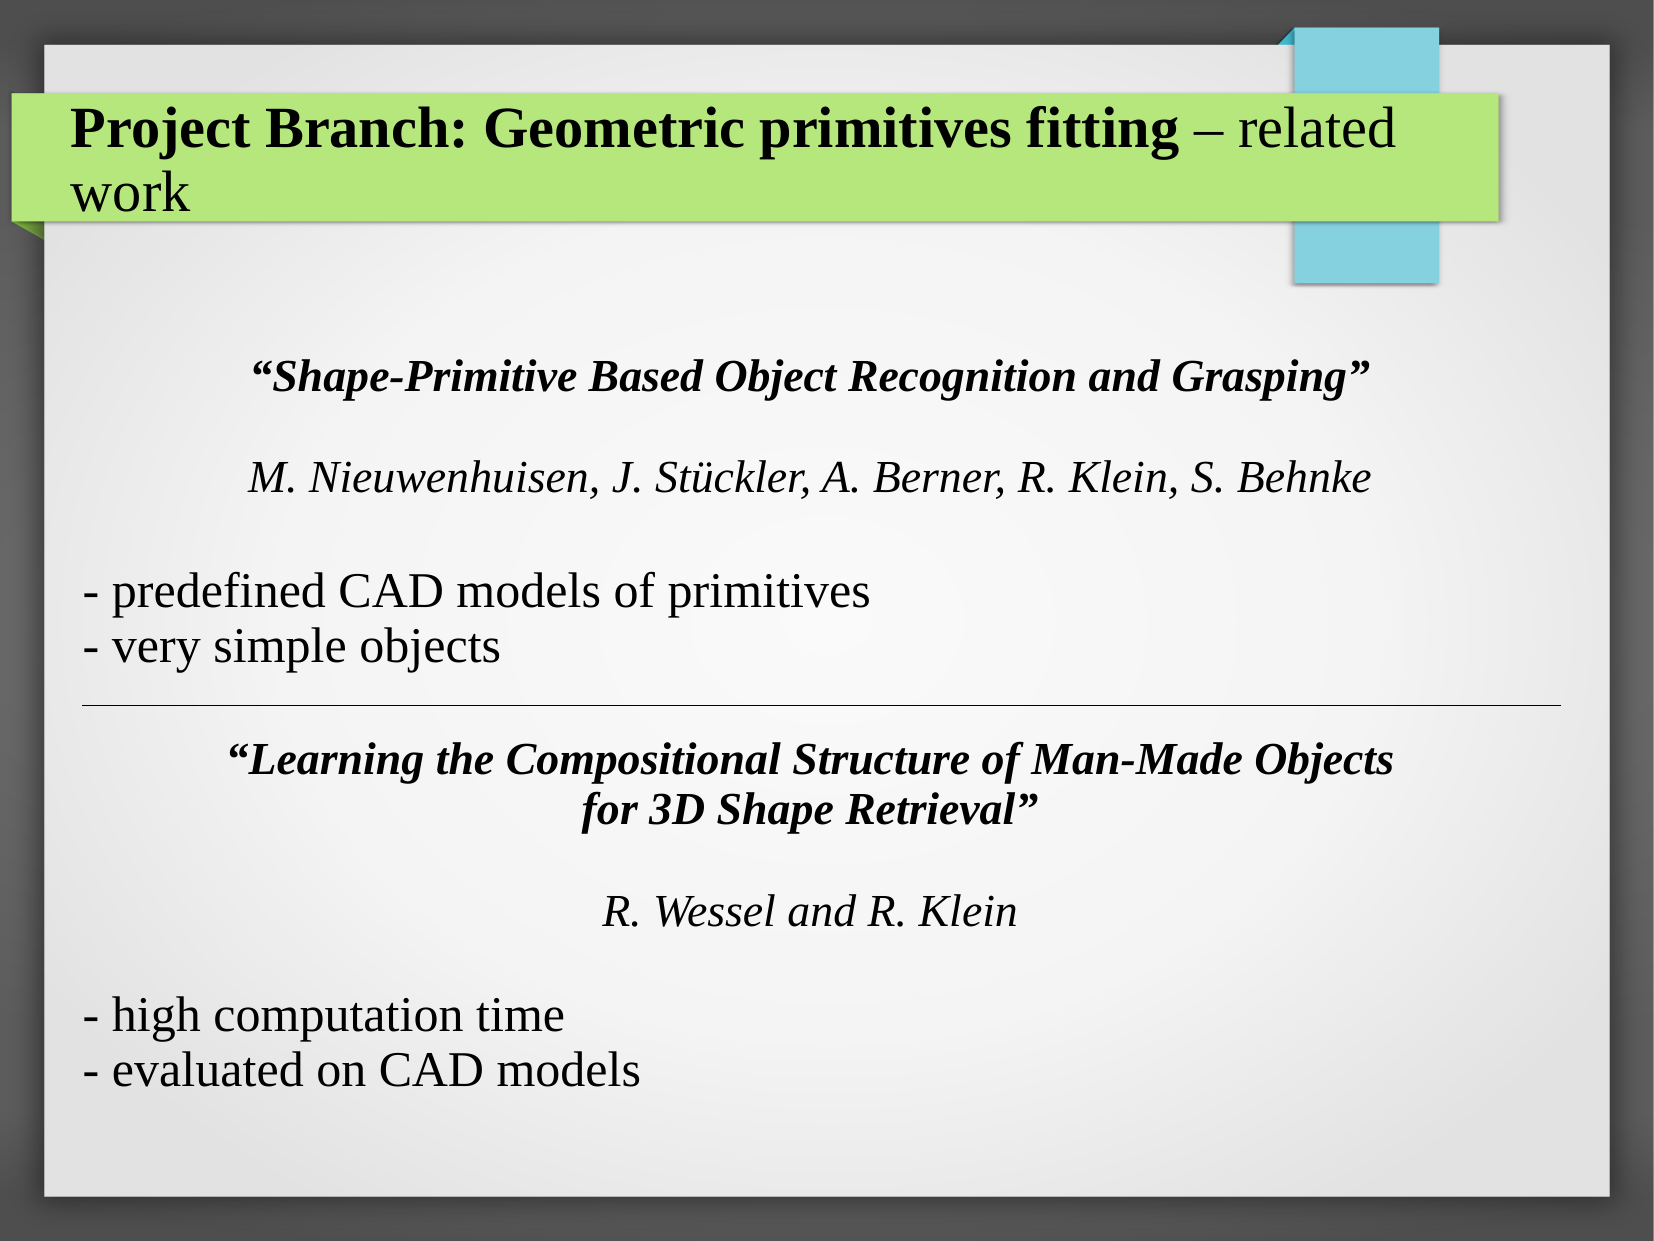

# Project Branch: Geometric primitives fitting – related work
“Shape-Primitive Based Object Recognition and Grasping”
M. Nieuwenhuisen, J. Stückler, A. Berner, R. Klein, S. Behnke
- predefined CAD models of primitives
- very simple objects
“Learning the Compositional Structure of Man-Made Objects
for 3D Shape Retrieval”
R. Wessel and R. Klein
- high computation time
- evaluated on CAD models